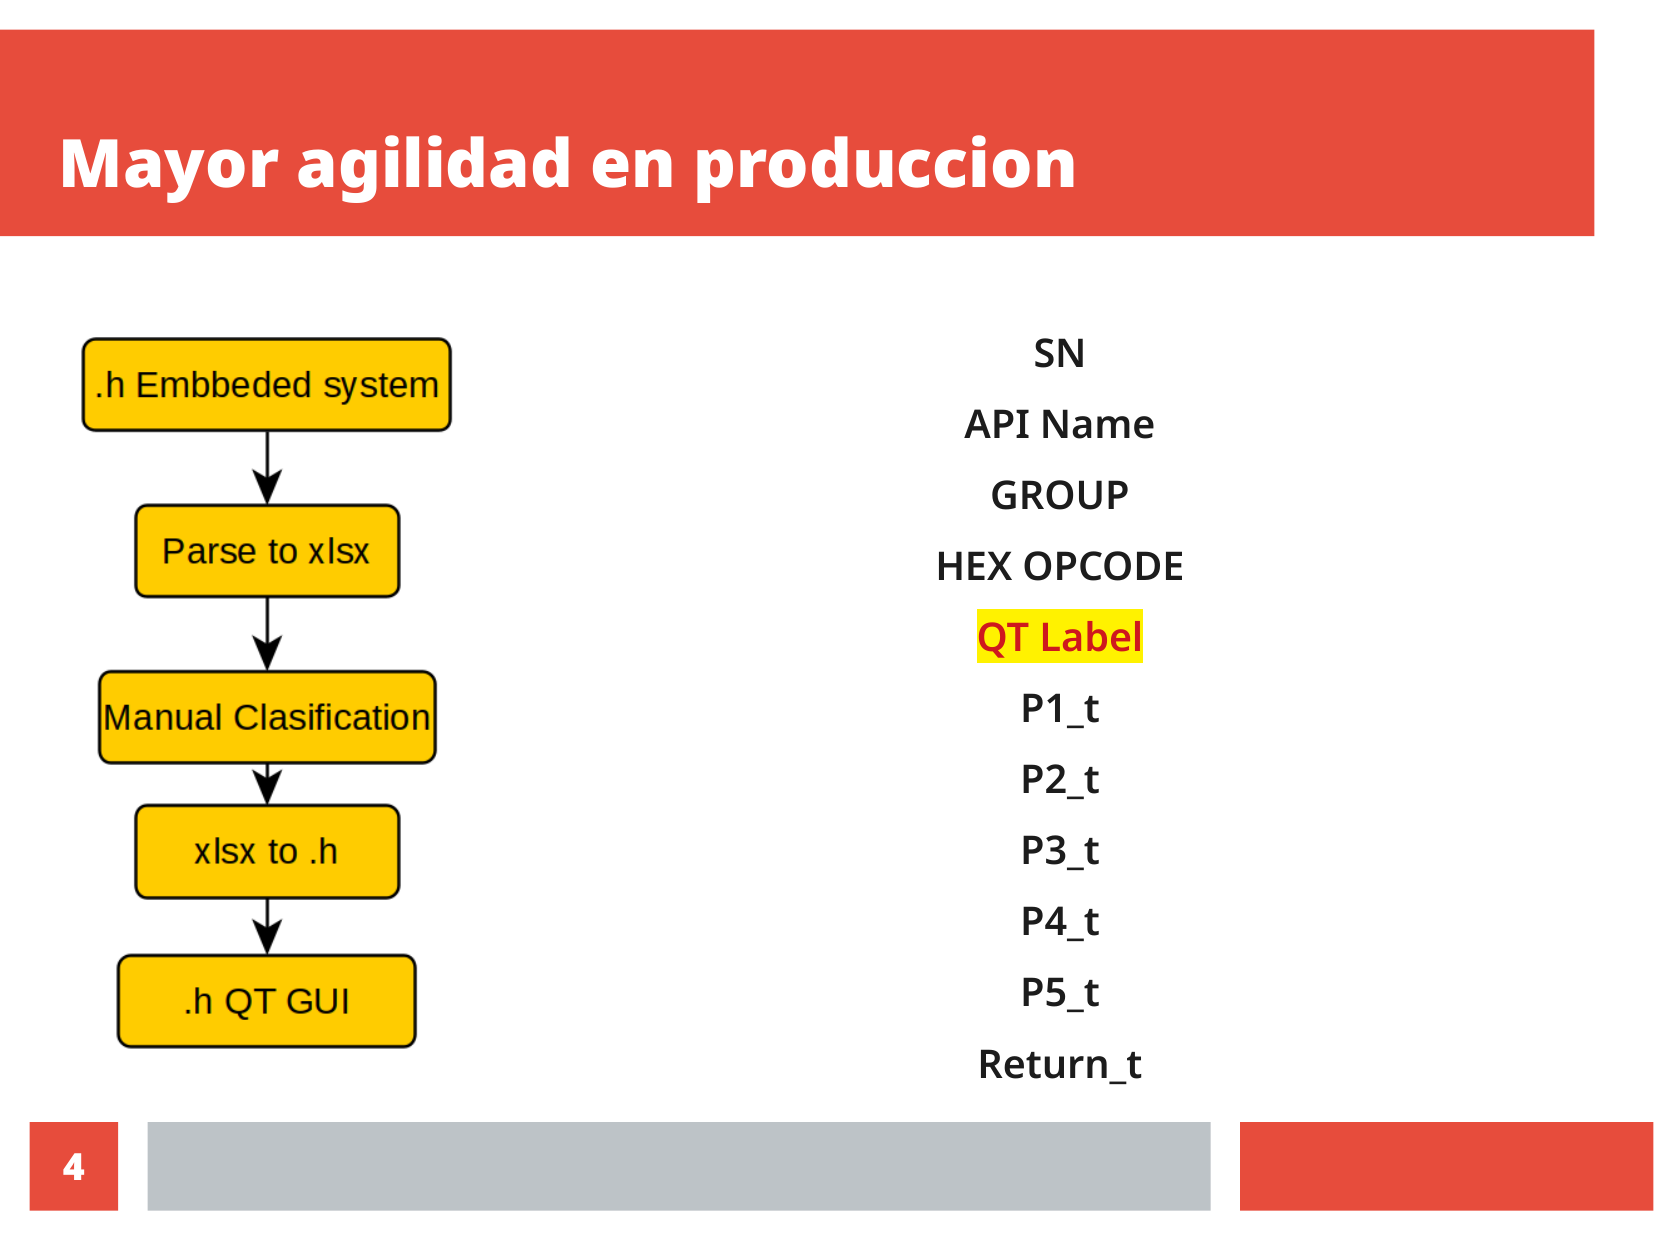

# Mayor agilidad en produccion
SN
API Name
GROUP
HEX OPCODE
QT Label
P1_t
P2_t
P3_t
P4_t
P5_t
Return_t
4